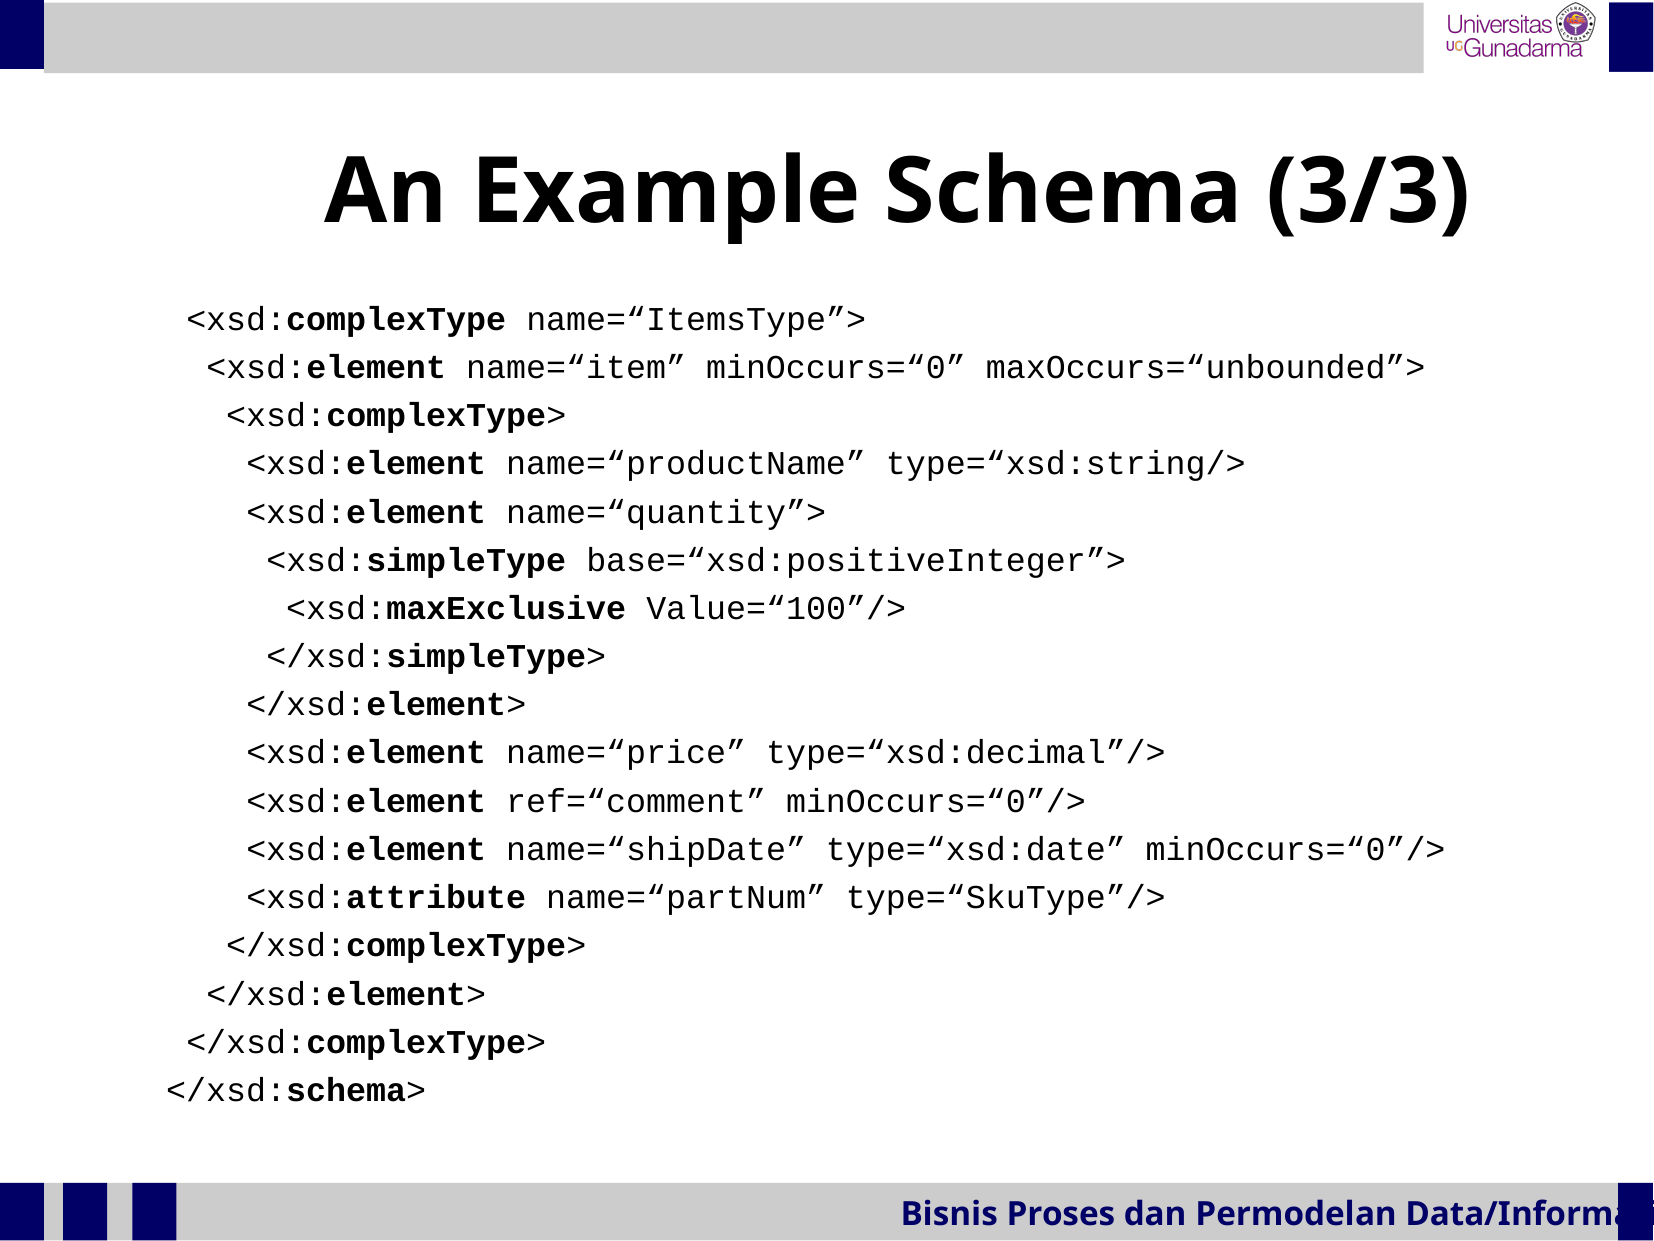

# An Example Schema (3/3)
 <xsd:complexType name=“ItemsType”>
 <xsd:element name=“item” minOccurs=“0” maxOccurs=“unbounded”>
 <xsd:complexType>
 <xsd:element name=“productName” type=“xsd:string/>
 <xsd:element name=“quantity”>
 <xsd:simpleType base=“xsd:positiveInteger”>
 <xsd:maxExclusive Value=“100”/>
 </xsd:simpleType>
 </xsd:element>
 <xsd:element name=“price” type=“xsd:decimal”/>
 <xsd:element ref=“comment” minOccurs=“0”/>
 <xsd:element name=“shipDate” type=“xsd:date” minOccurs=“0”/>
 <xsd:attribute name=“partNum” type=“SkuType”/>
 </xsd:complexType>
 </xsd:element>
 </xsd:complexType>
</xsd:schema>